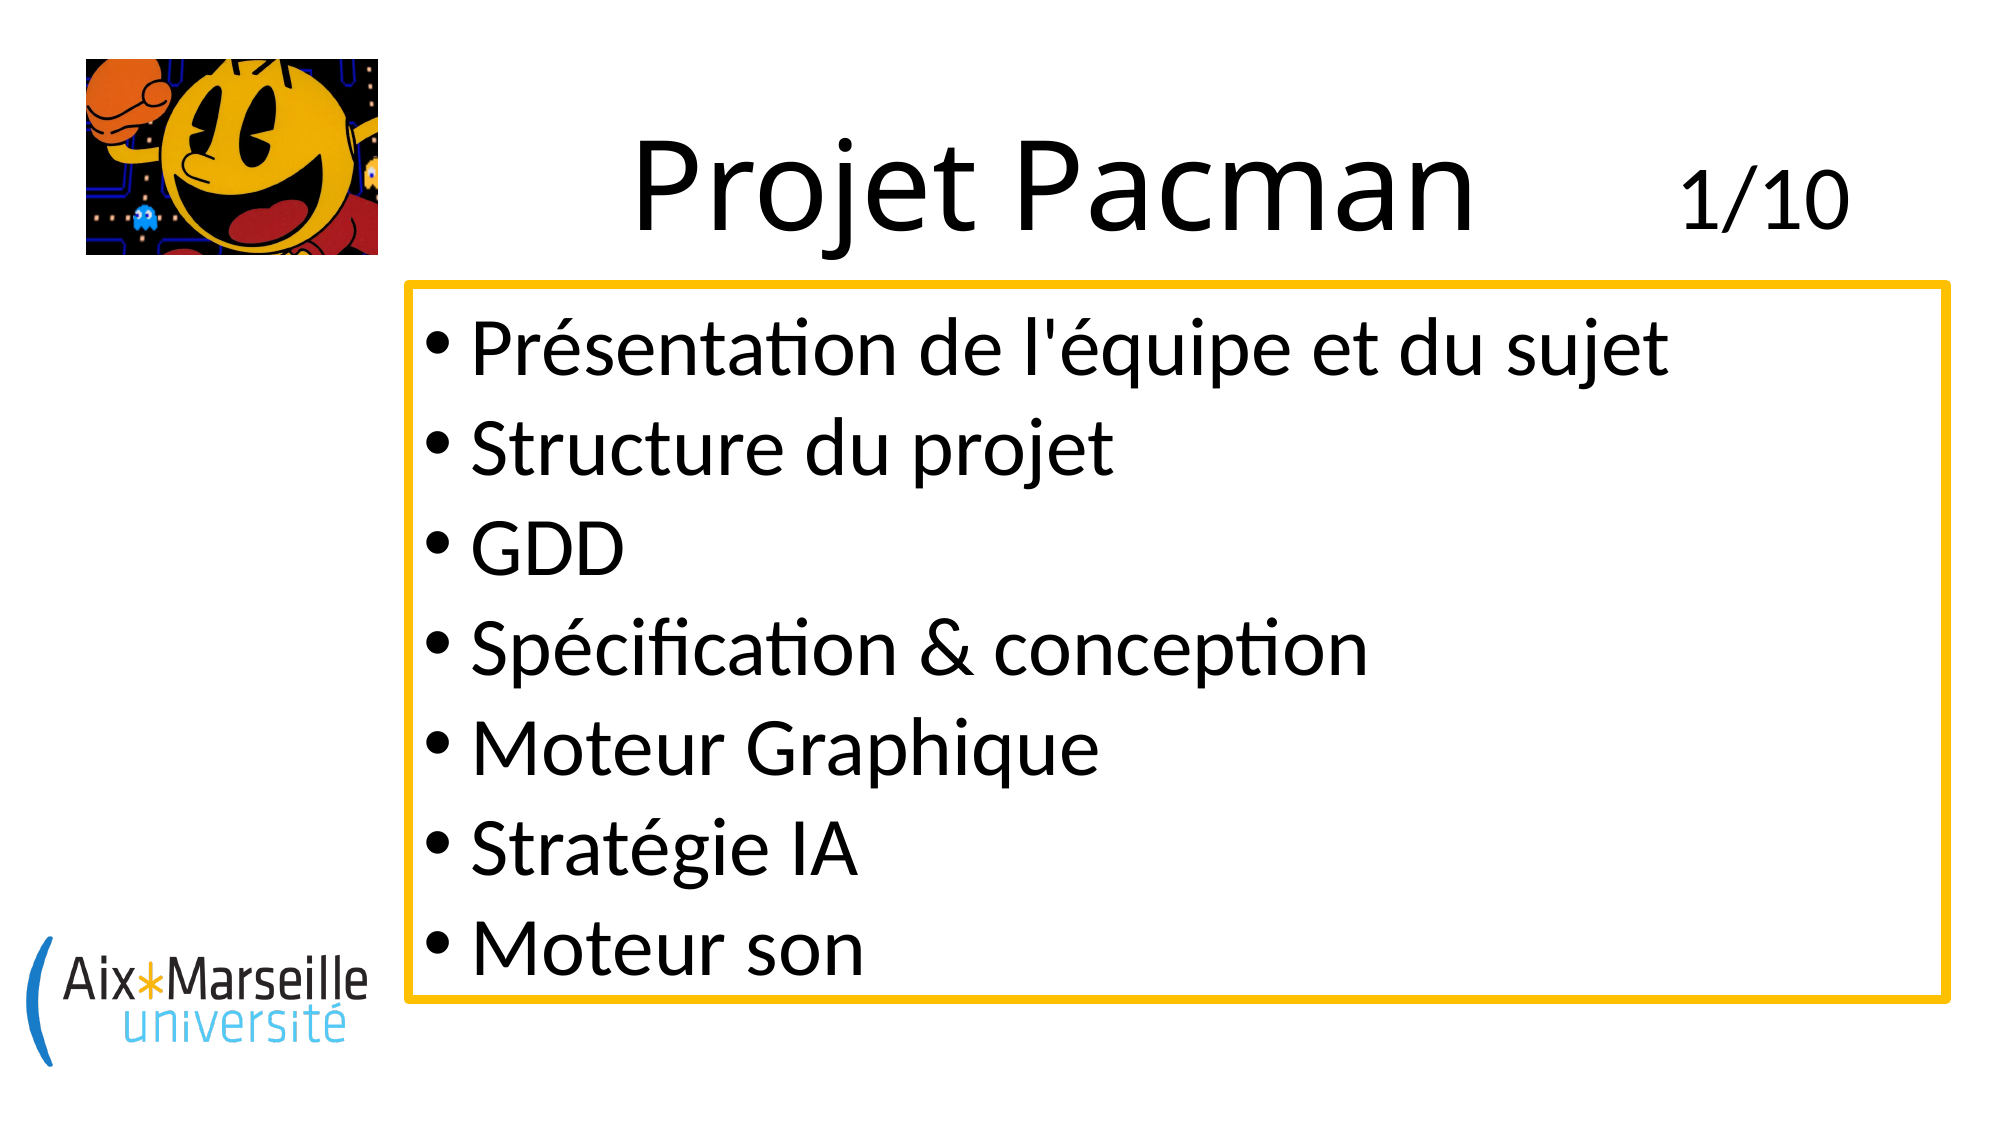

# Projet Pacman
1/10
Présentation de l'équipe et du sujet
Structure du projet
GDD
Spécification & conception
Moteur Graphique
Stratégie IA
Moteur son